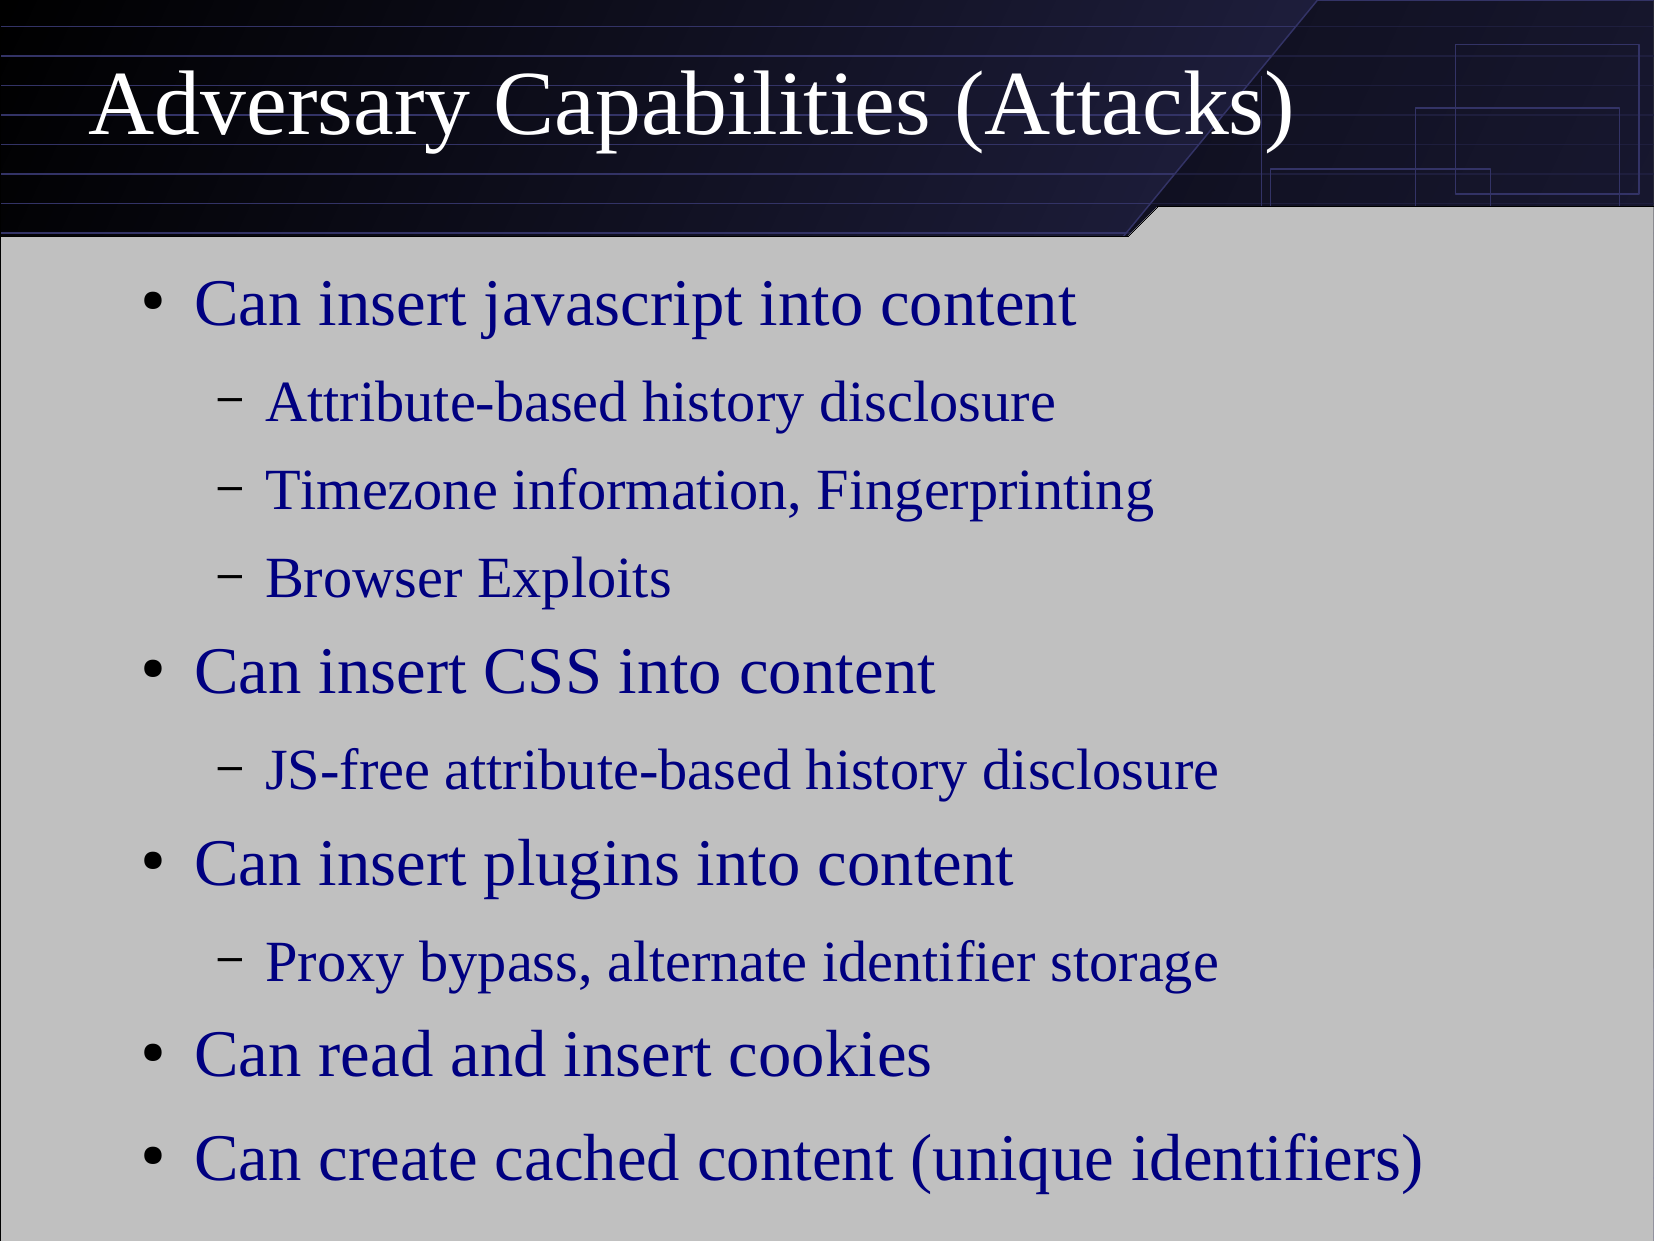

# Adversary Capabilities (Attacks)
Can insert javascript into content
Attribute-based history disclosure
Timezone information, Fingerprinting
Browser Exploits
Can insert CSS into content
JS-free attribute-based history disclosure
Can insert plugins into content
Proxy bypass, alternate identifier storage
Can read and insert cookies
Can create cached content (unique identifiers)